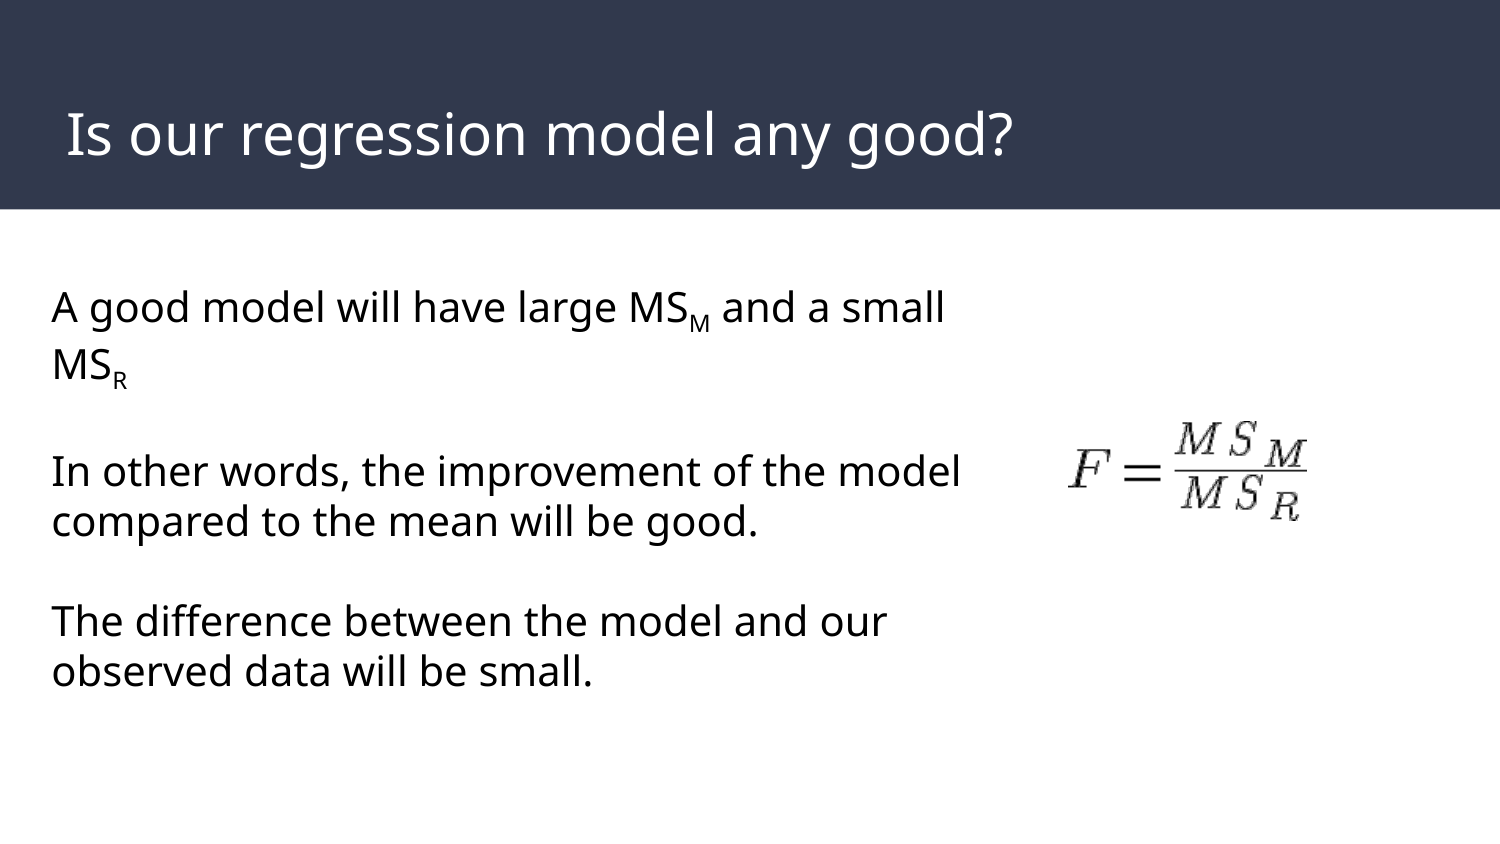

# Is our regression model any good?
A good model will have large MSM and a small MSR
In other words, the improvement of the model compared to the mean will be good.
The difference between the model and our observed data will be small.